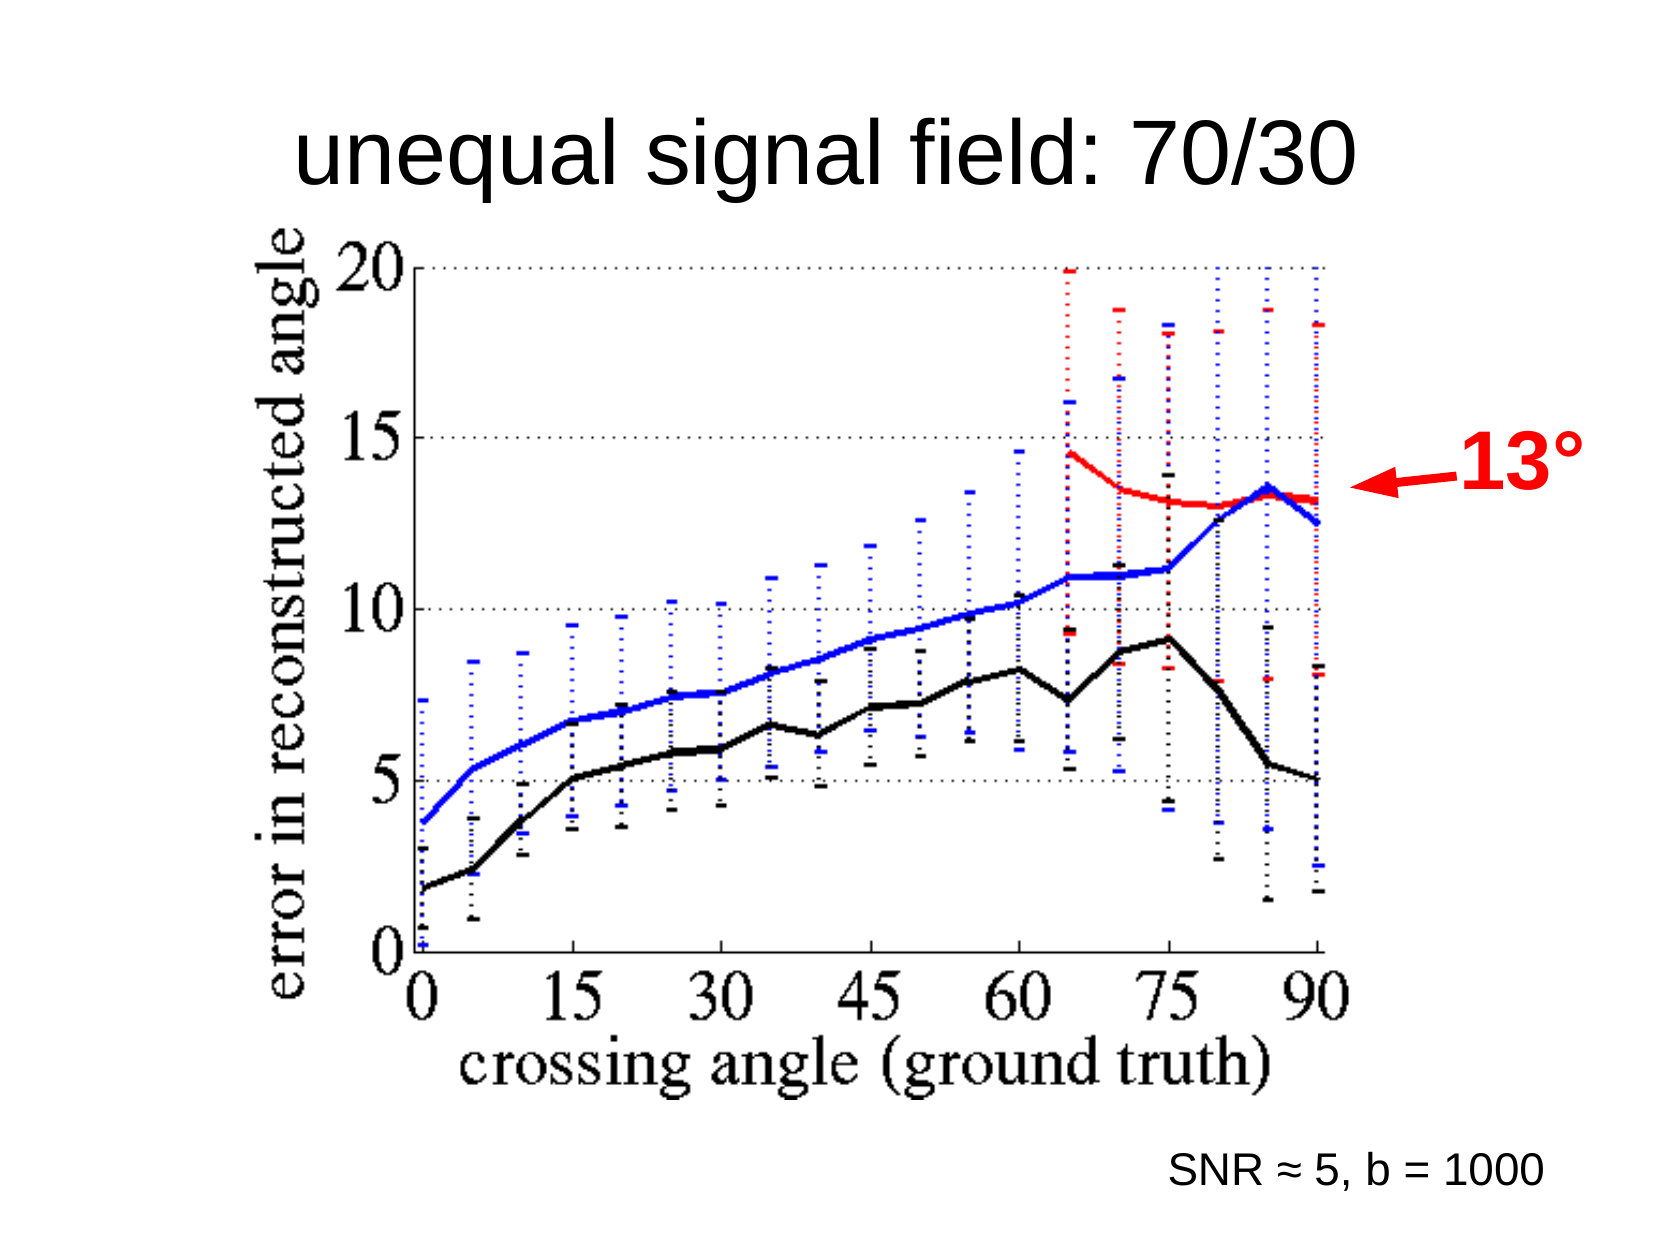

# unequal signal field: 70/30
13°
SNR ≈ 5, b = 1000